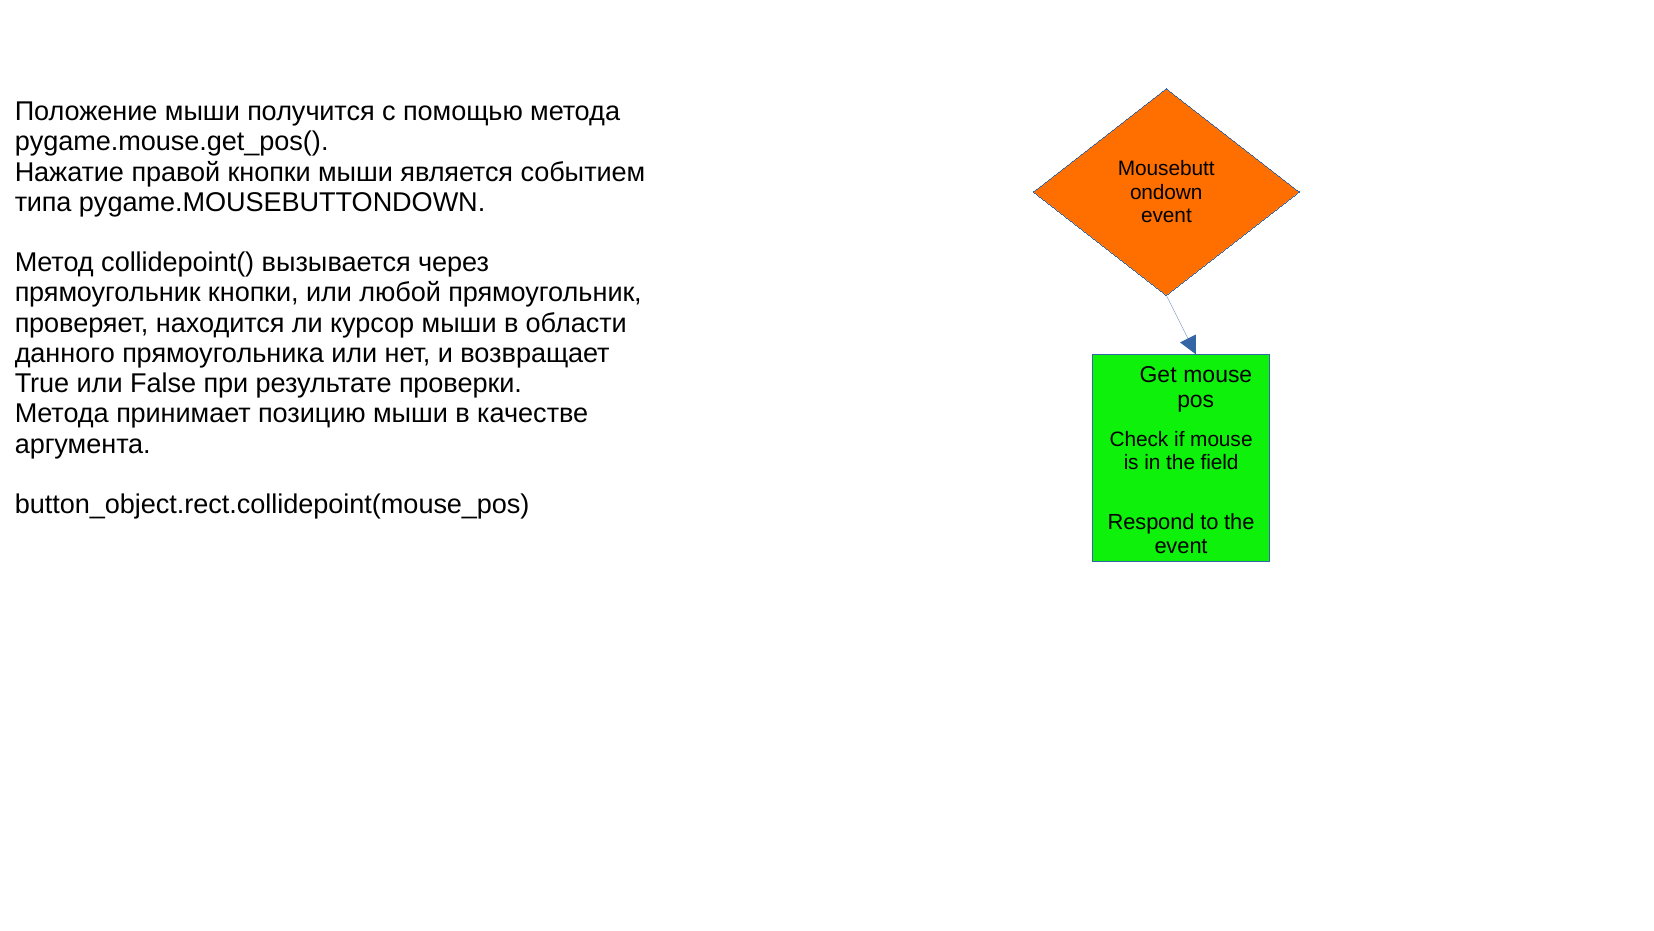

Положение мыши получится с помощью метода pygame.mouse.get_pos().
Нажатие правой кнопки мыши является событием типа pygame.MOUSEBUTTONDOWN.
Метод collidepoint() вызывается через прямоугольник кнопки, или любой прямоугольник, проверяет, находится ли курсор мыши в области данного прямоугольника или нет, и возвращает True или False при результате проверки.
Метода принимает позицию мыши в качестве аргумента.
button_object.rect.collidepoint(mouse_pos)
Mousebuttondown event
Get mouse pos
Check if mouse is in the field
Respond to the event